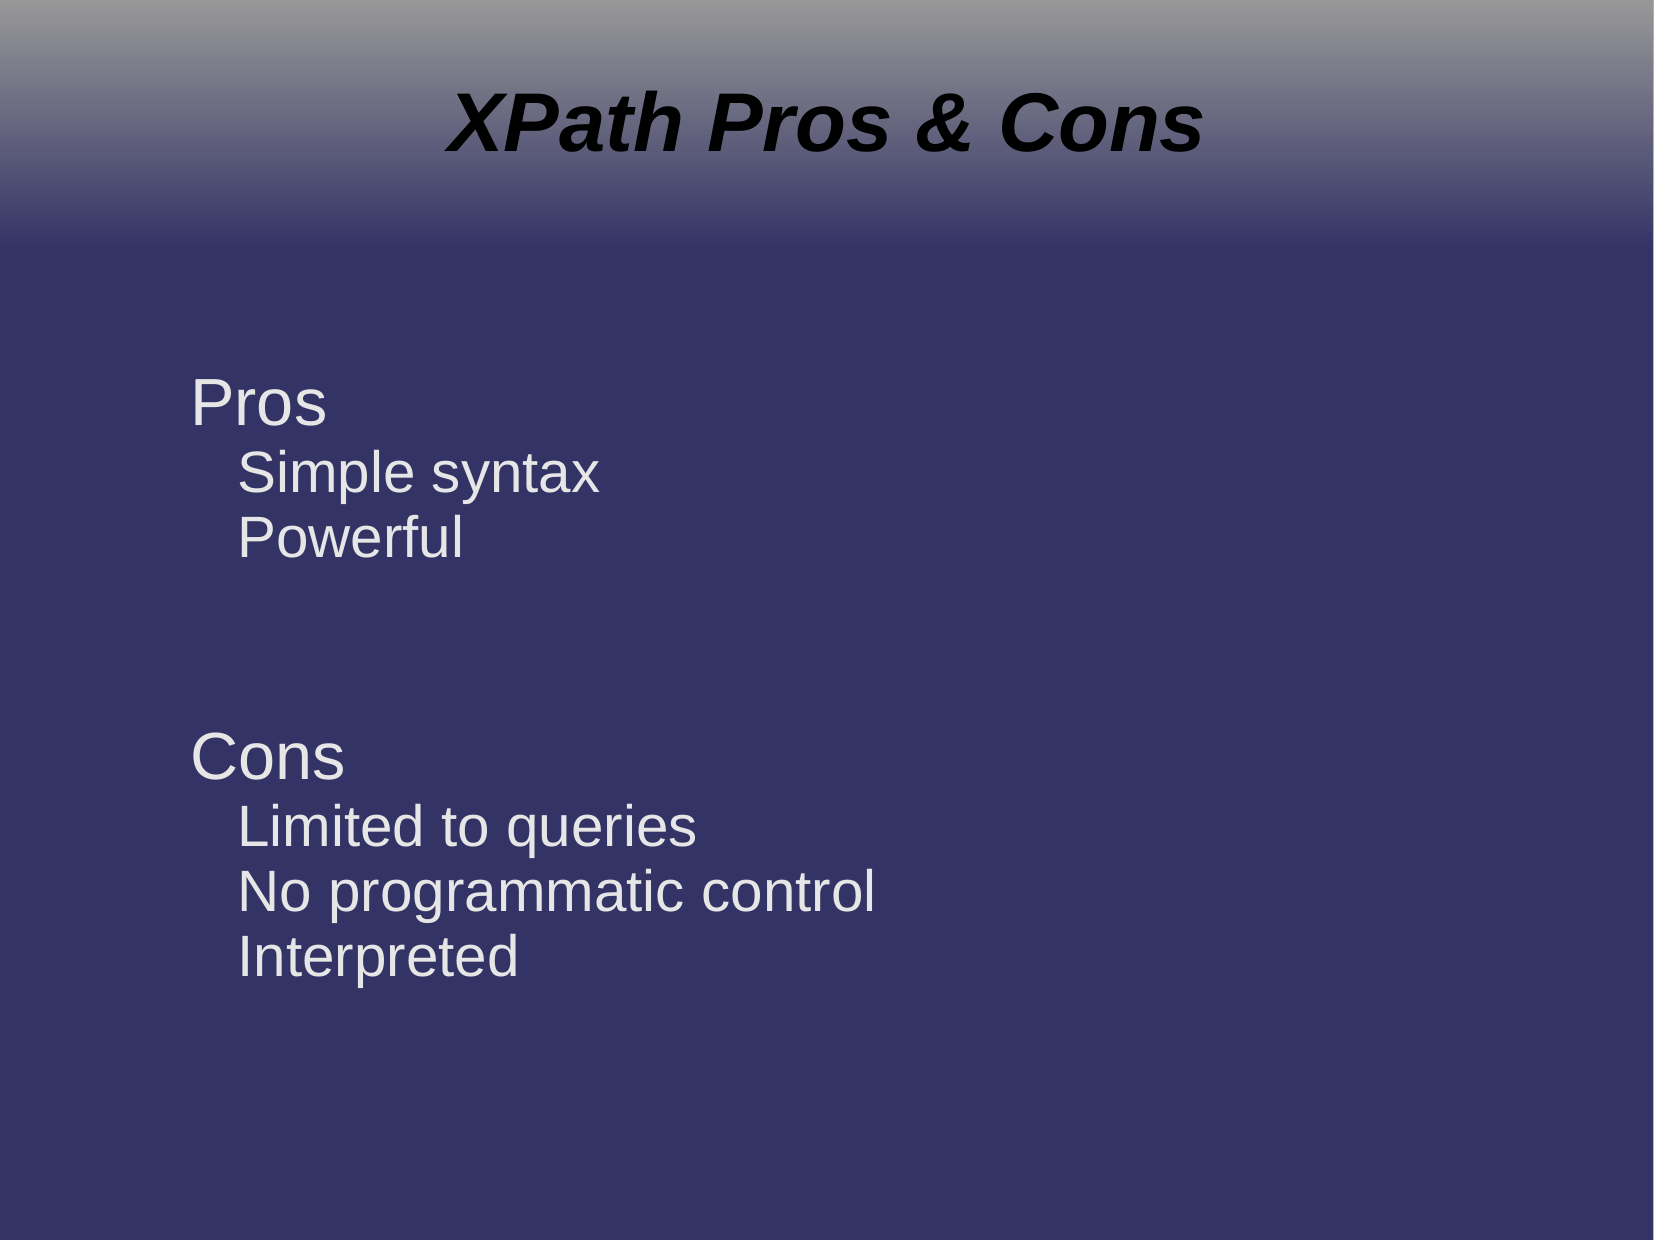

# XPath Pros & Cons
Pros
Simple syntax
Powerful
Cons
Limited to queries
No programmatic control
Interpreted